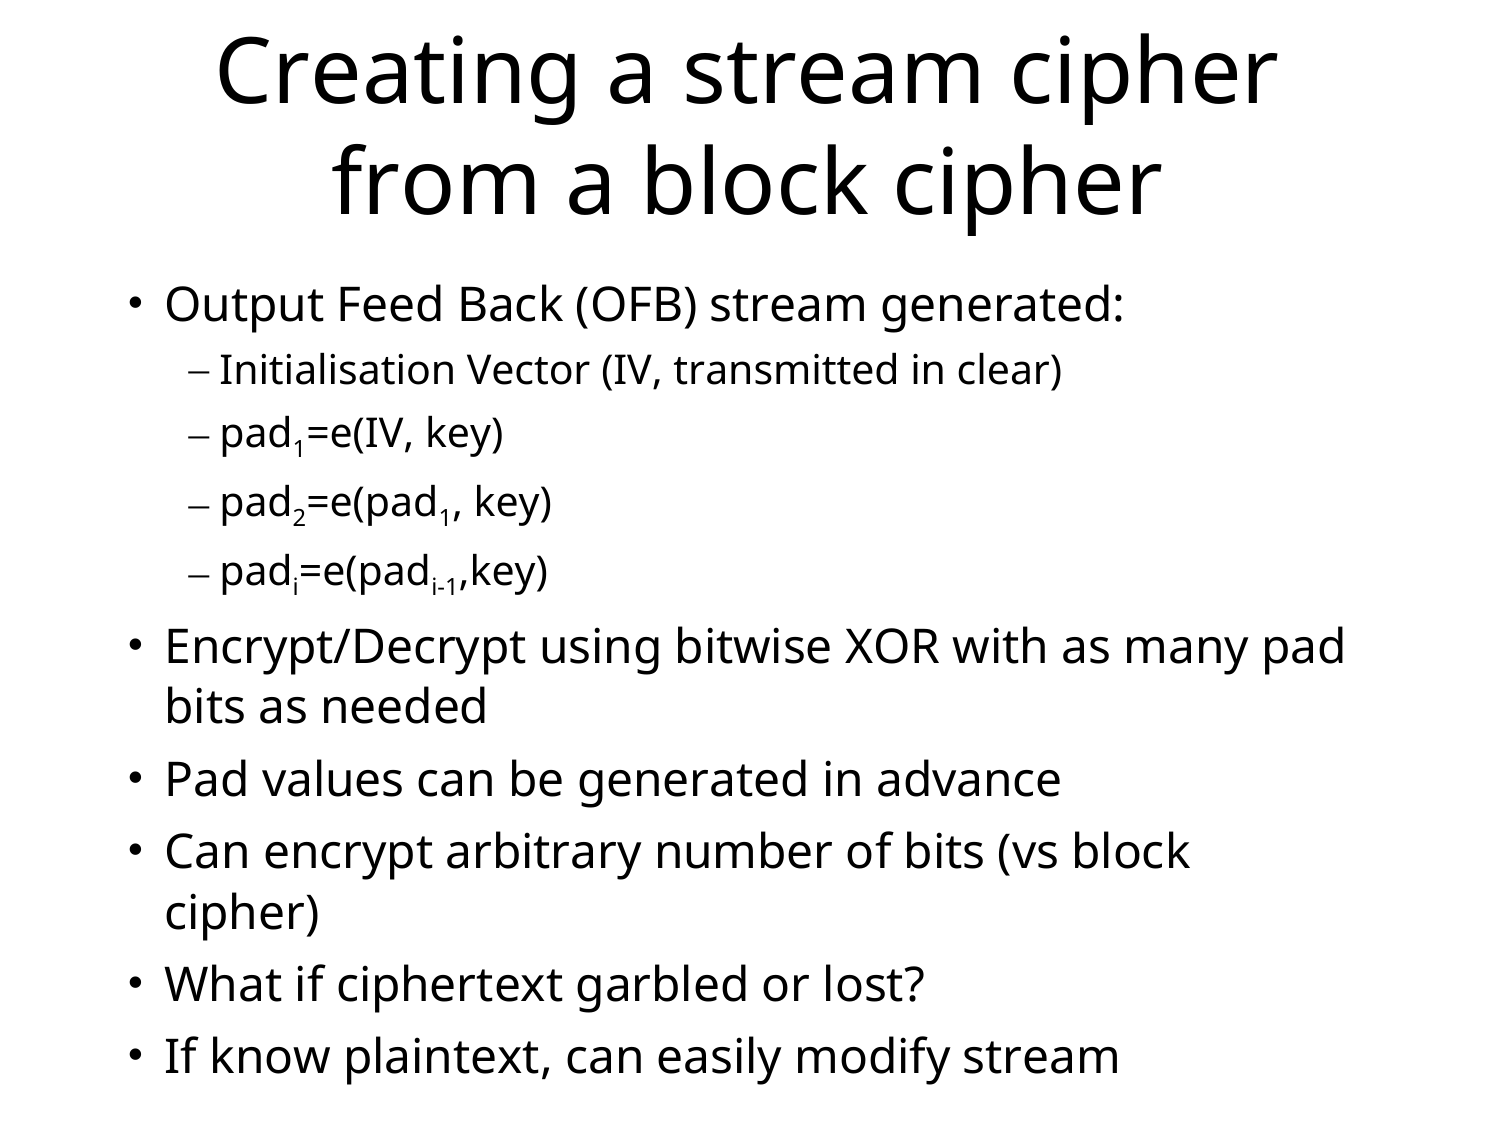

# Creating a stream cipher from a block cipher
Output Feed Back (OFB) stream generated:
Initialisation Vector (IV, transmitted in clear)
pad1=e(IV, key)
pad2=e(pad1, key)
padi=e(padi-1,key)
Encrypt/Decrypt using bitwise XOR with as many pad bits as needed
Pad values can be generated in advance
Can encrypt arbitrary number of bits (vs block cipher)
What if ciphertext garbled or lost?
If know plaintext, can easily modify stream